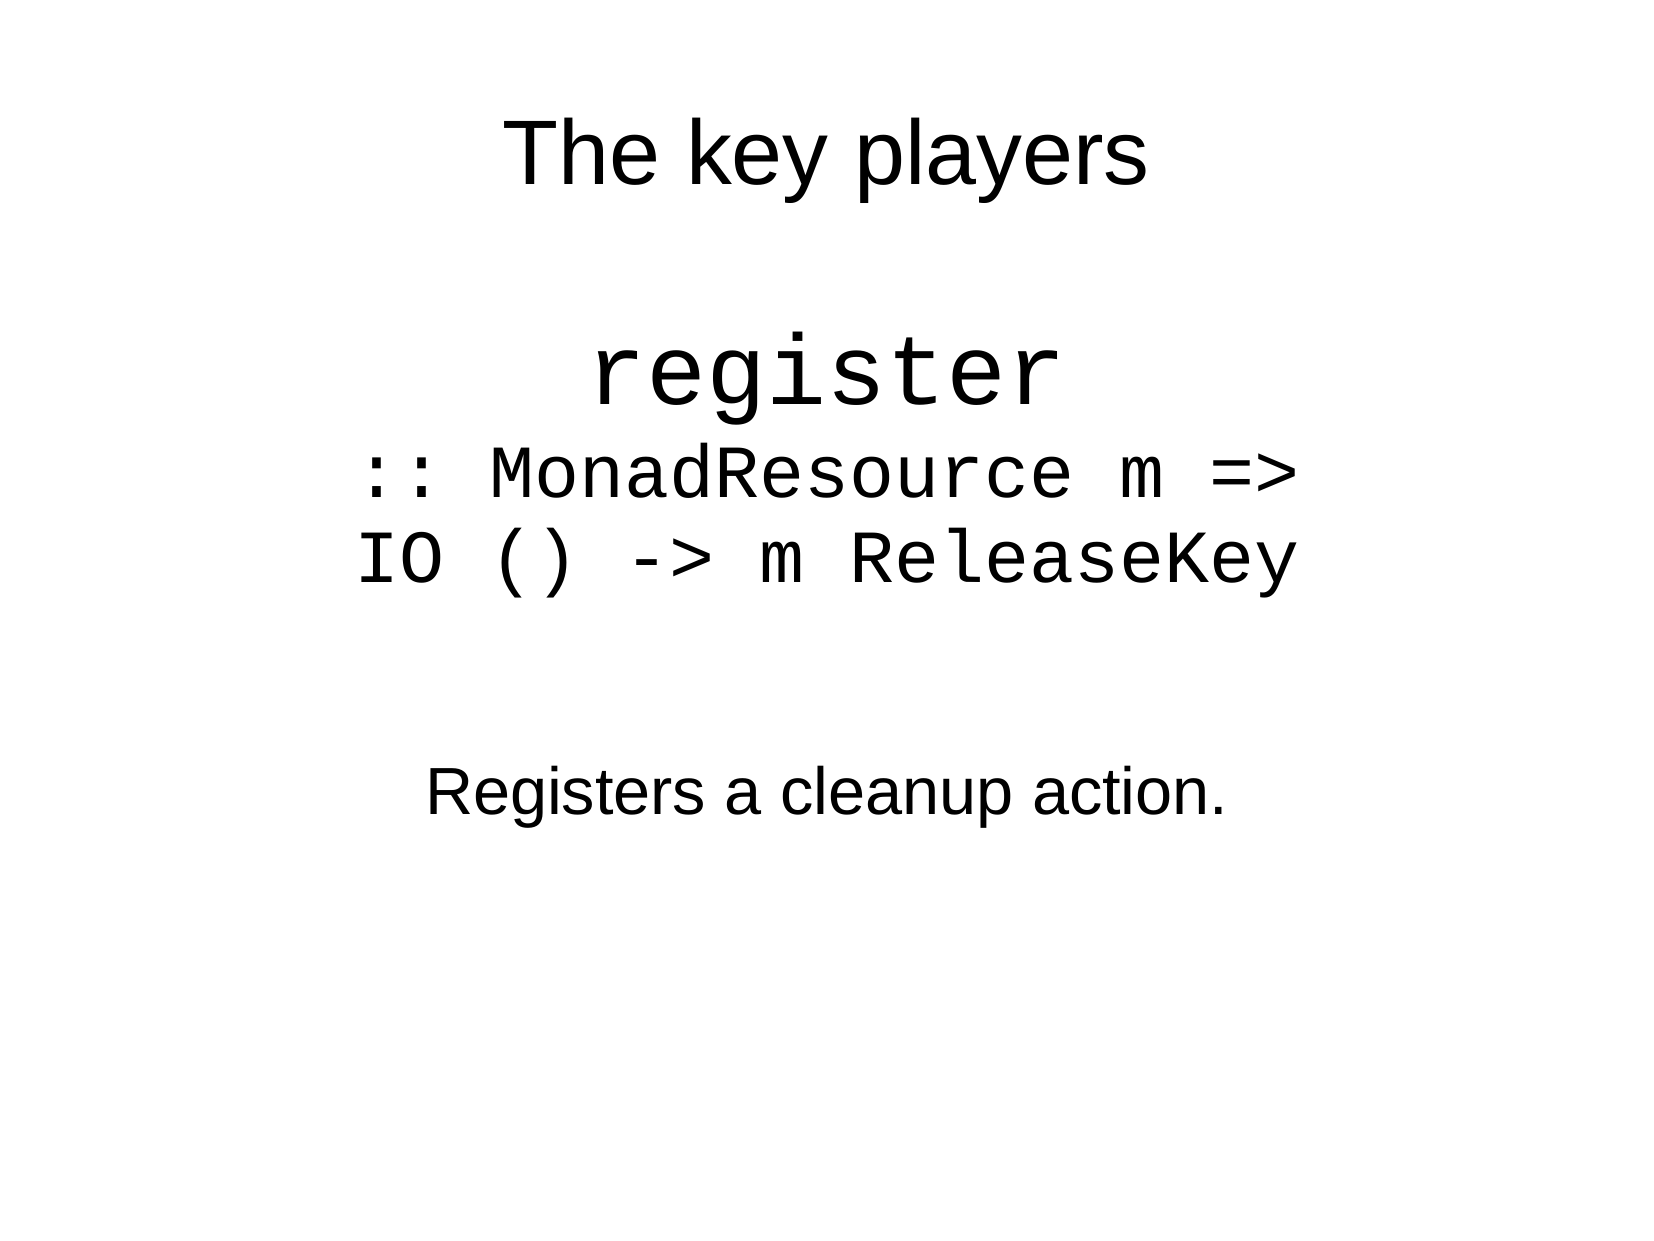

# The key players
register
:: MonadResource m =>
IO () -> m ReleaseKey
Registers a cleanup action.